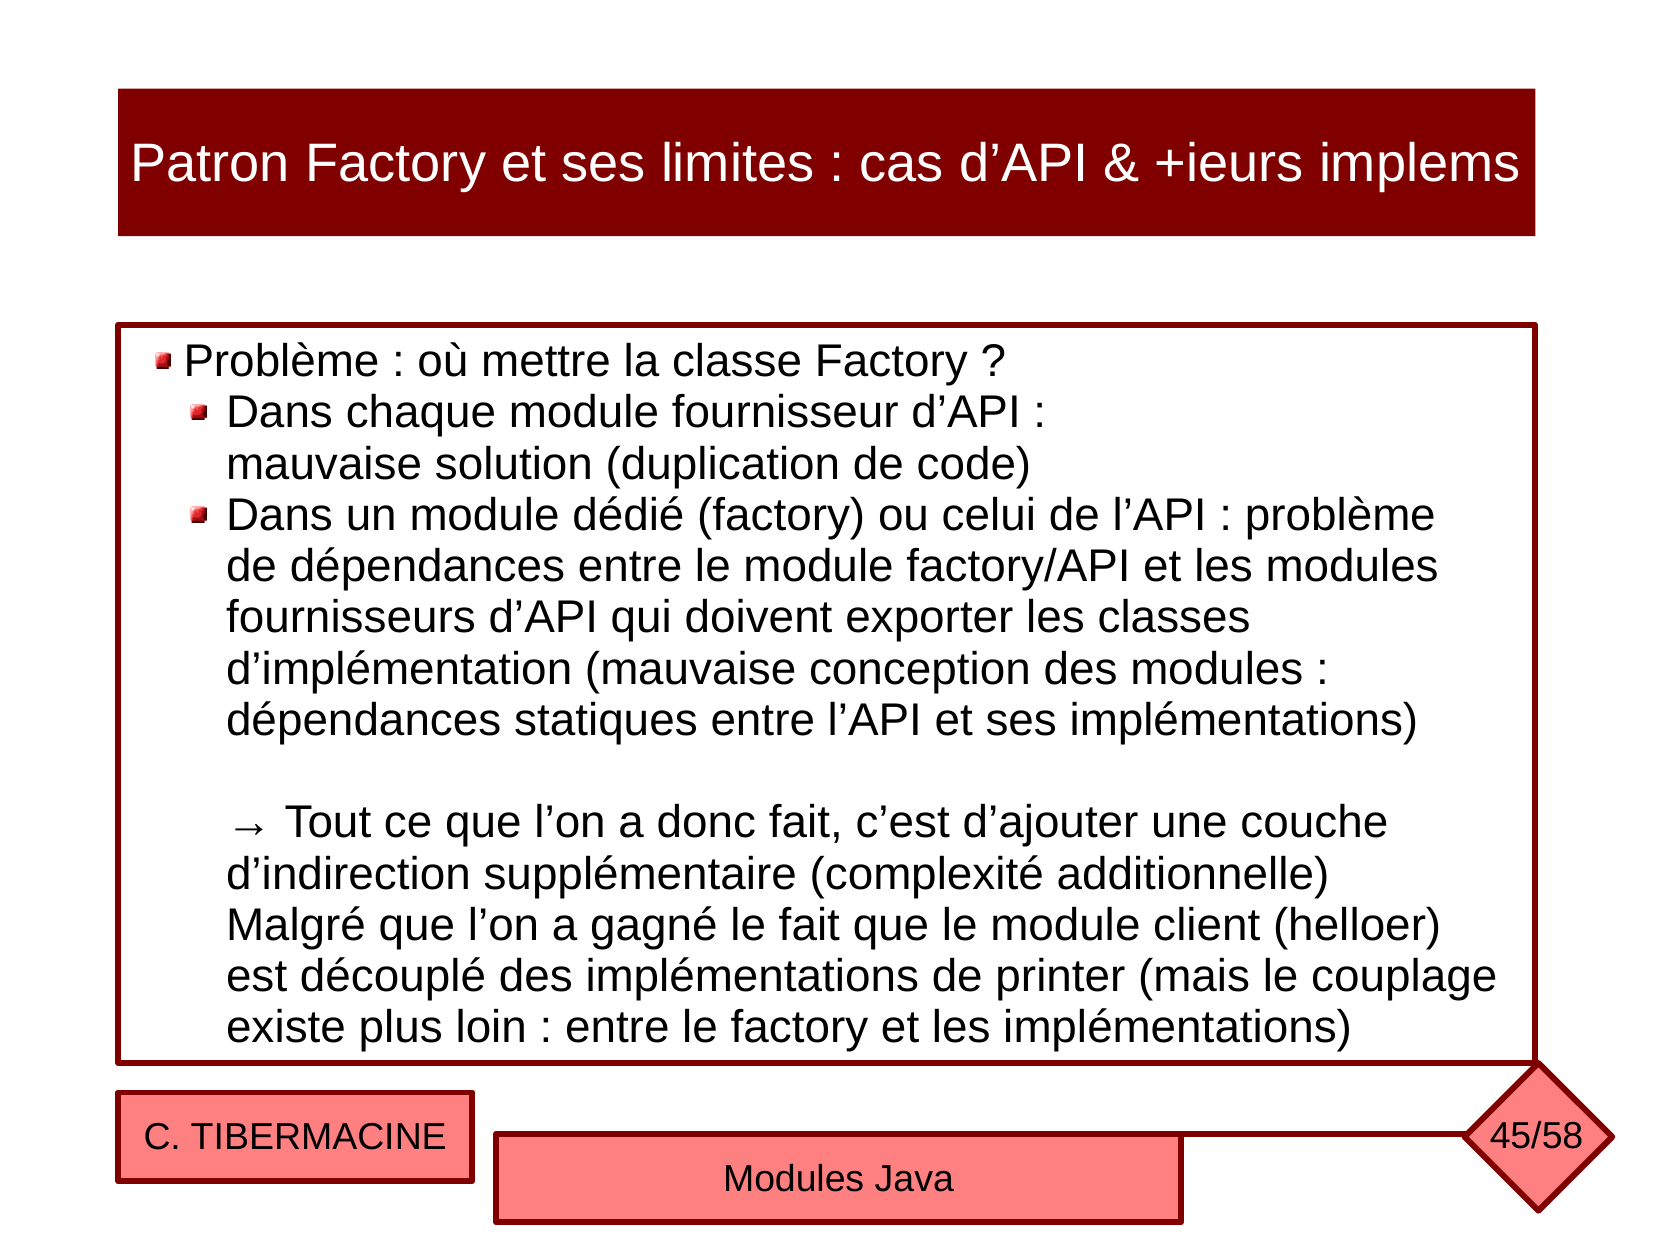

Patron Factory et ses limites : cas d’API & +ieurs implems
 Problème : où mettre la classe Factory ?
Dans chaque module fournisseur d’API :
mauvaise solution (duplication de code)
Dans un module dédié (factory) ou celui de l’API : problème
de dépendances entre le module factory/API et les modules
fournisseurs d’API qui doivent exporter les classes
d’implémentation (mauvaise conception des modules :
dépendances statiques entre l’API et ses implémentations)
→ Tout ce que l’on a donc fait, c’est d’ajouter une couche
d’indirection supplémentaire (complexité additionnelle)
Malgré que l’on a gagné le fait que le module client (helloer)
est découplé des implémentations de printer (mais le couplage
existe plus loin : entre le factory et les implémentations)
C. TIBERMACINE
Modules Java